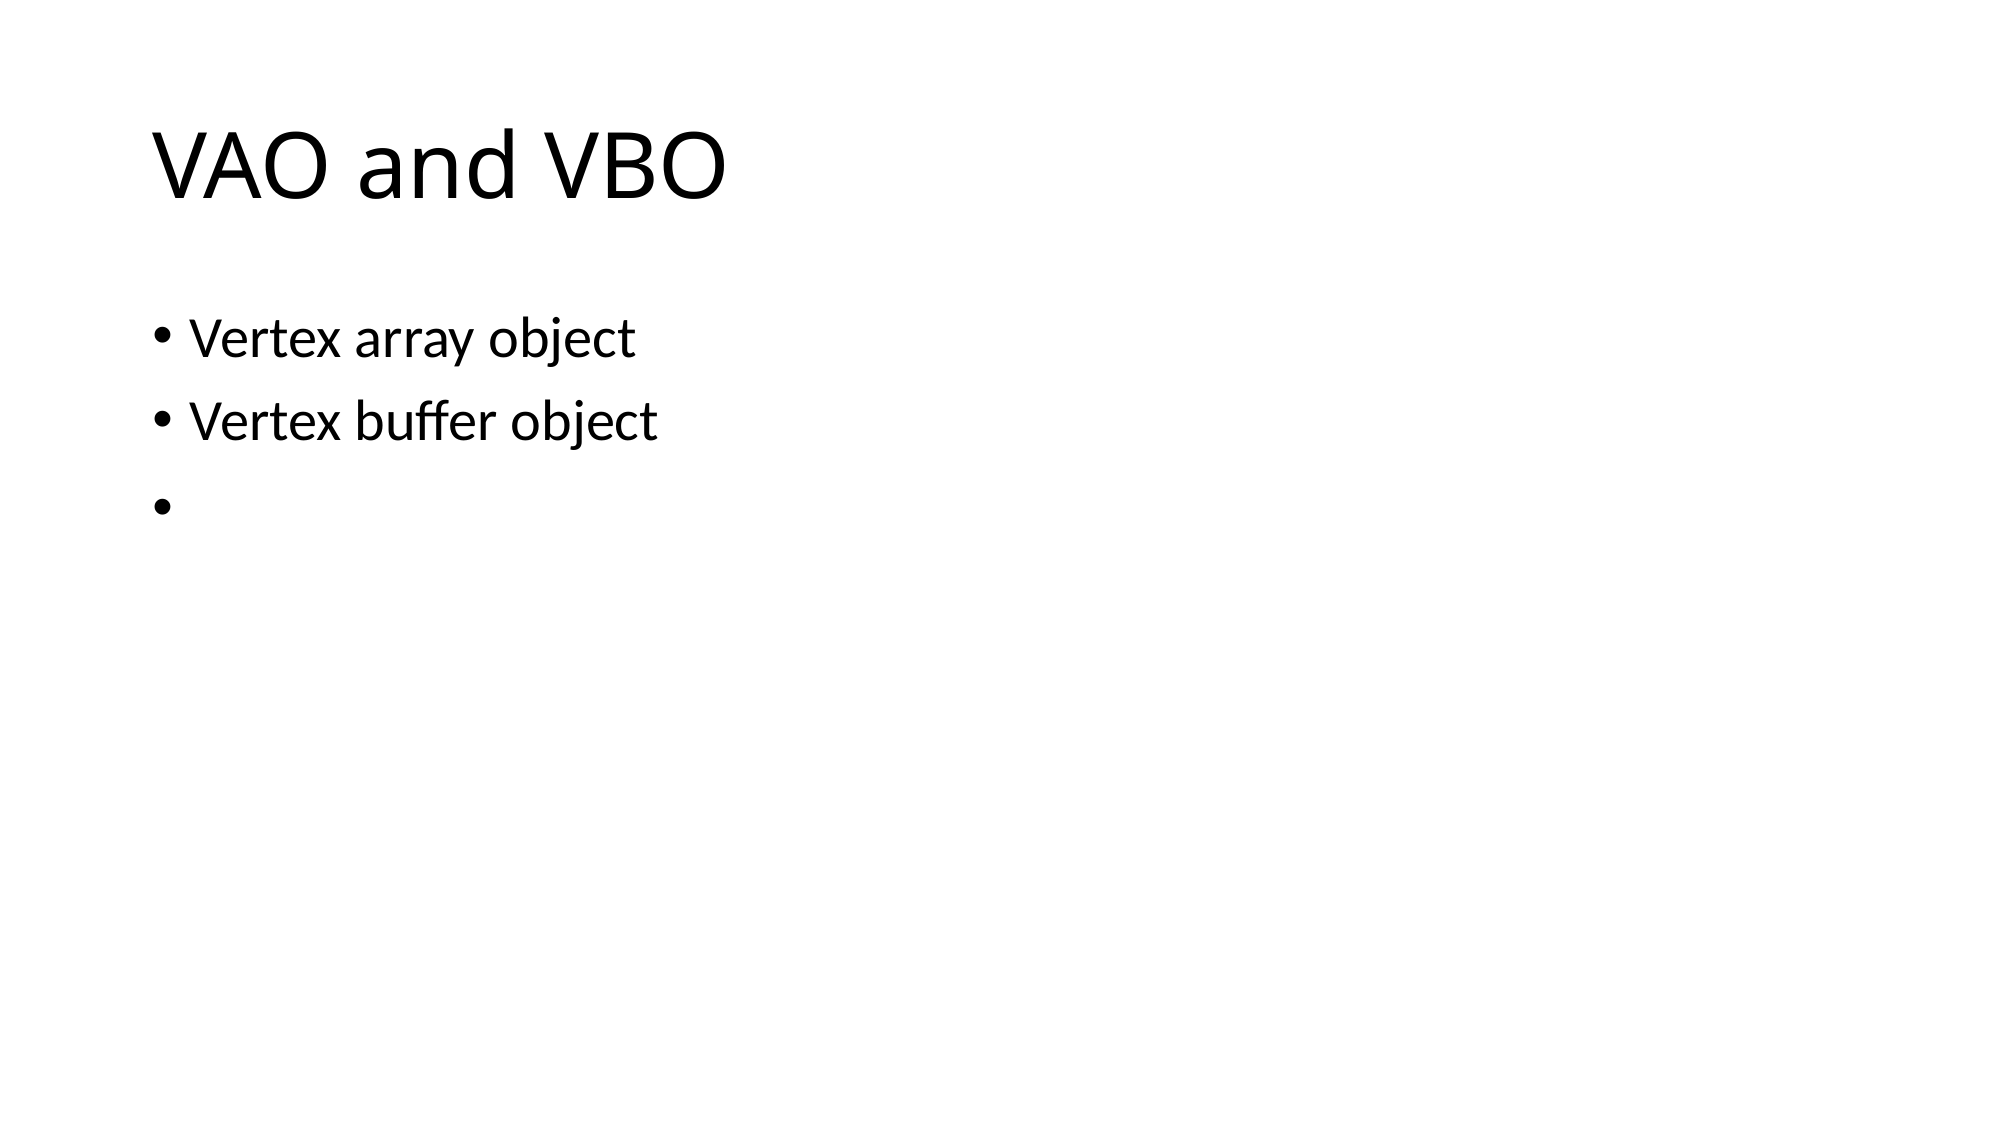

# VAO and VBO
Vertex array object
Vertex buffer object